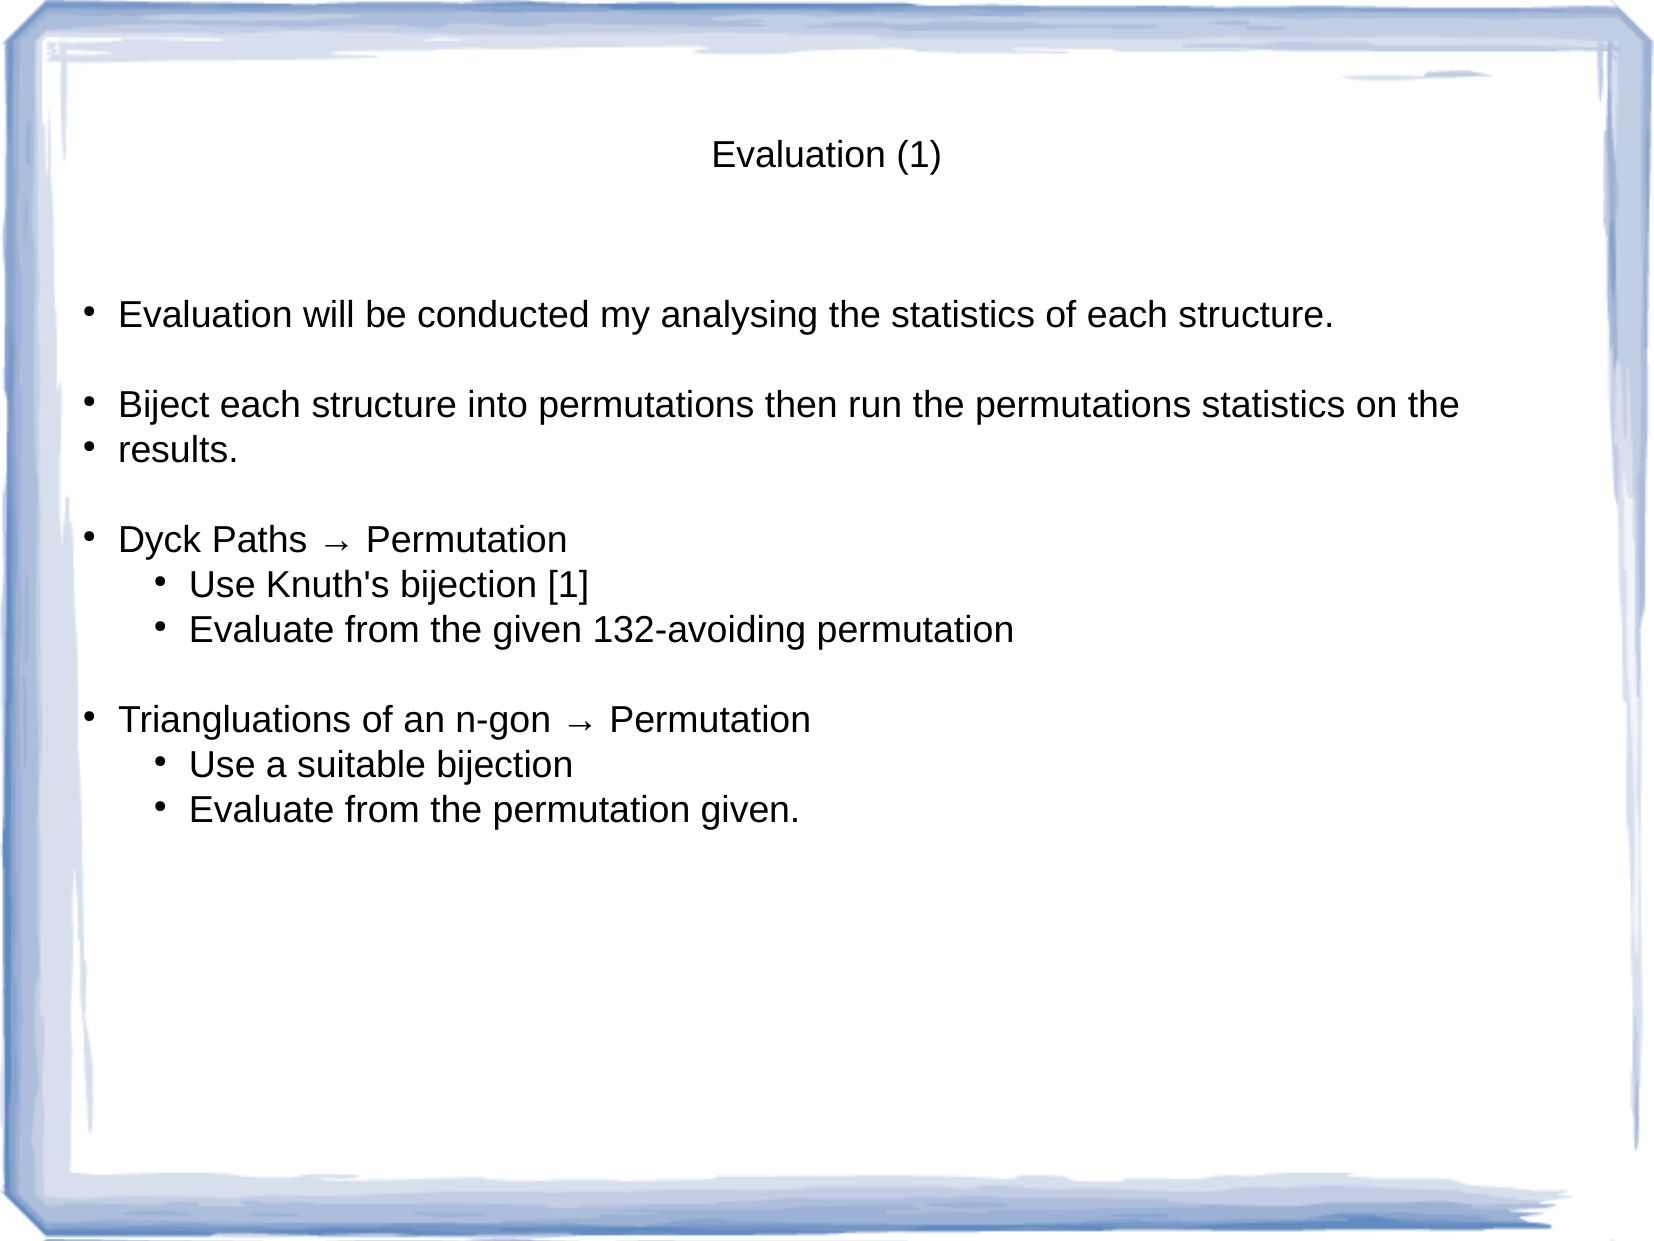

Evaluation (1)
Evaluation will be conducted my analysing the statistics of each structure.
Biject each structure into permutations then run the permutations statistics on the
results.
Dyck Paths → Permutation
Use Knuth's bijection [1]
Evaluate from the given 132-avoiding permutation
Triangluations of an n-gon → Permutation
Use a suitable bijection
Evaluate from the permutation given.